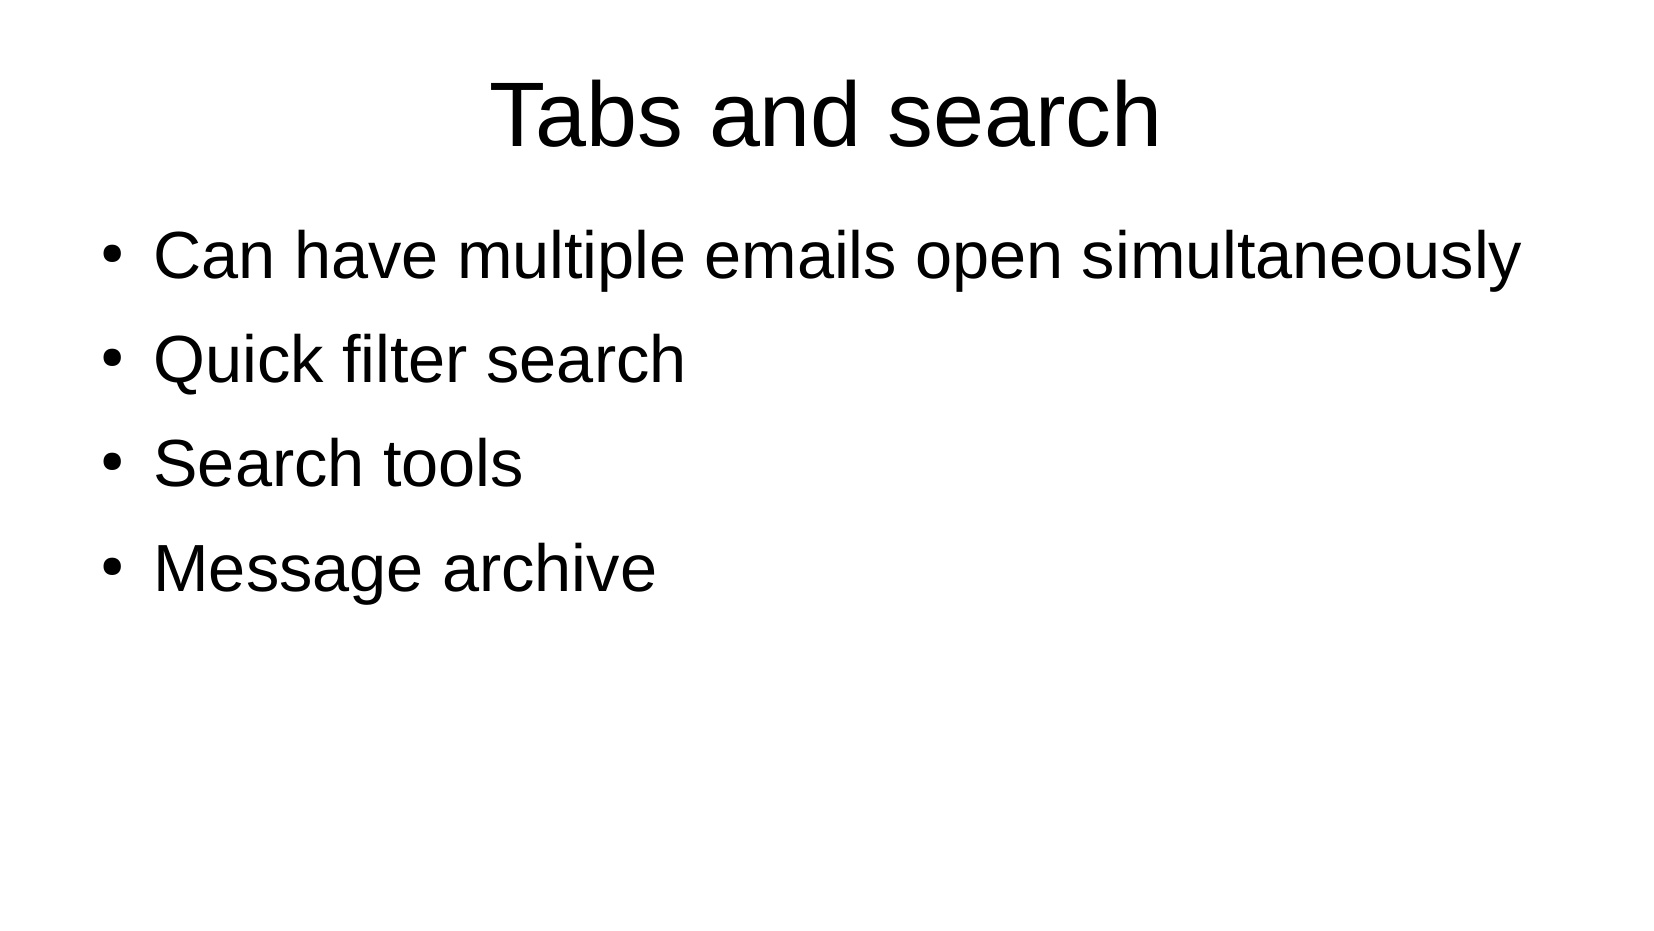

# Tabs and search
Can have multiple emails open simultaneously
Quick filter search
Search tools
Message archive